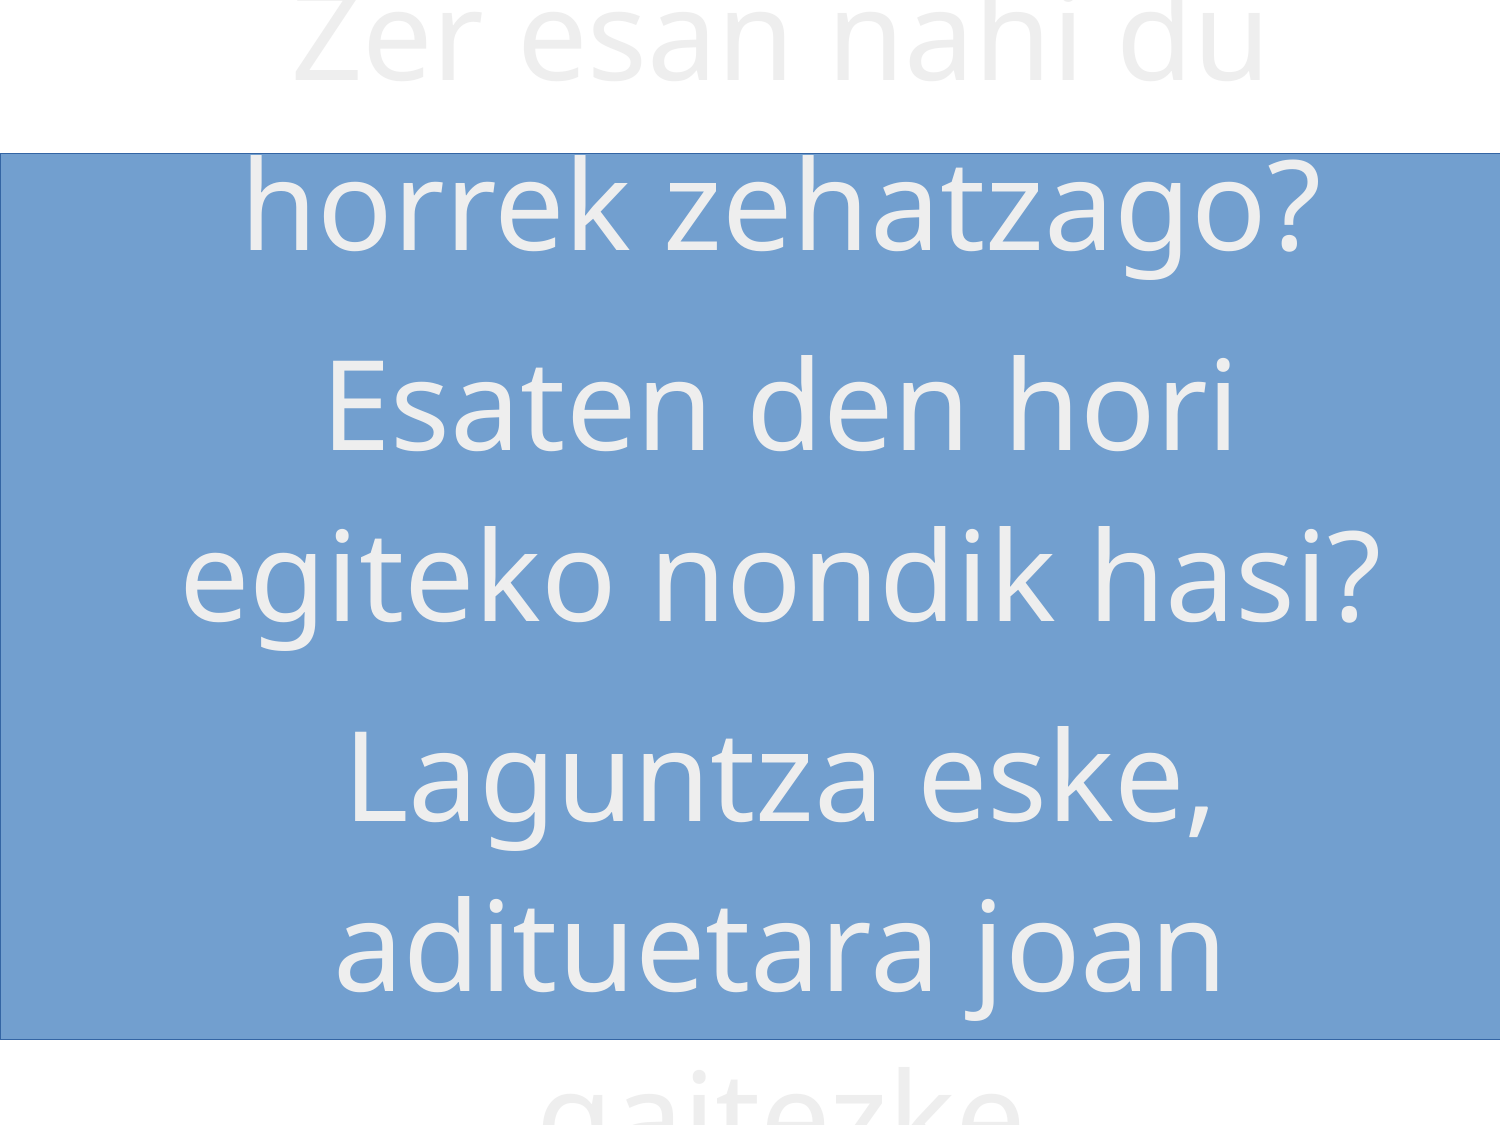

Zer esan nahi du horrek zehatzago?
Esaten den hori egiteko nondik hasi?
Laguntza eske, adituetara joan gaitezke
#